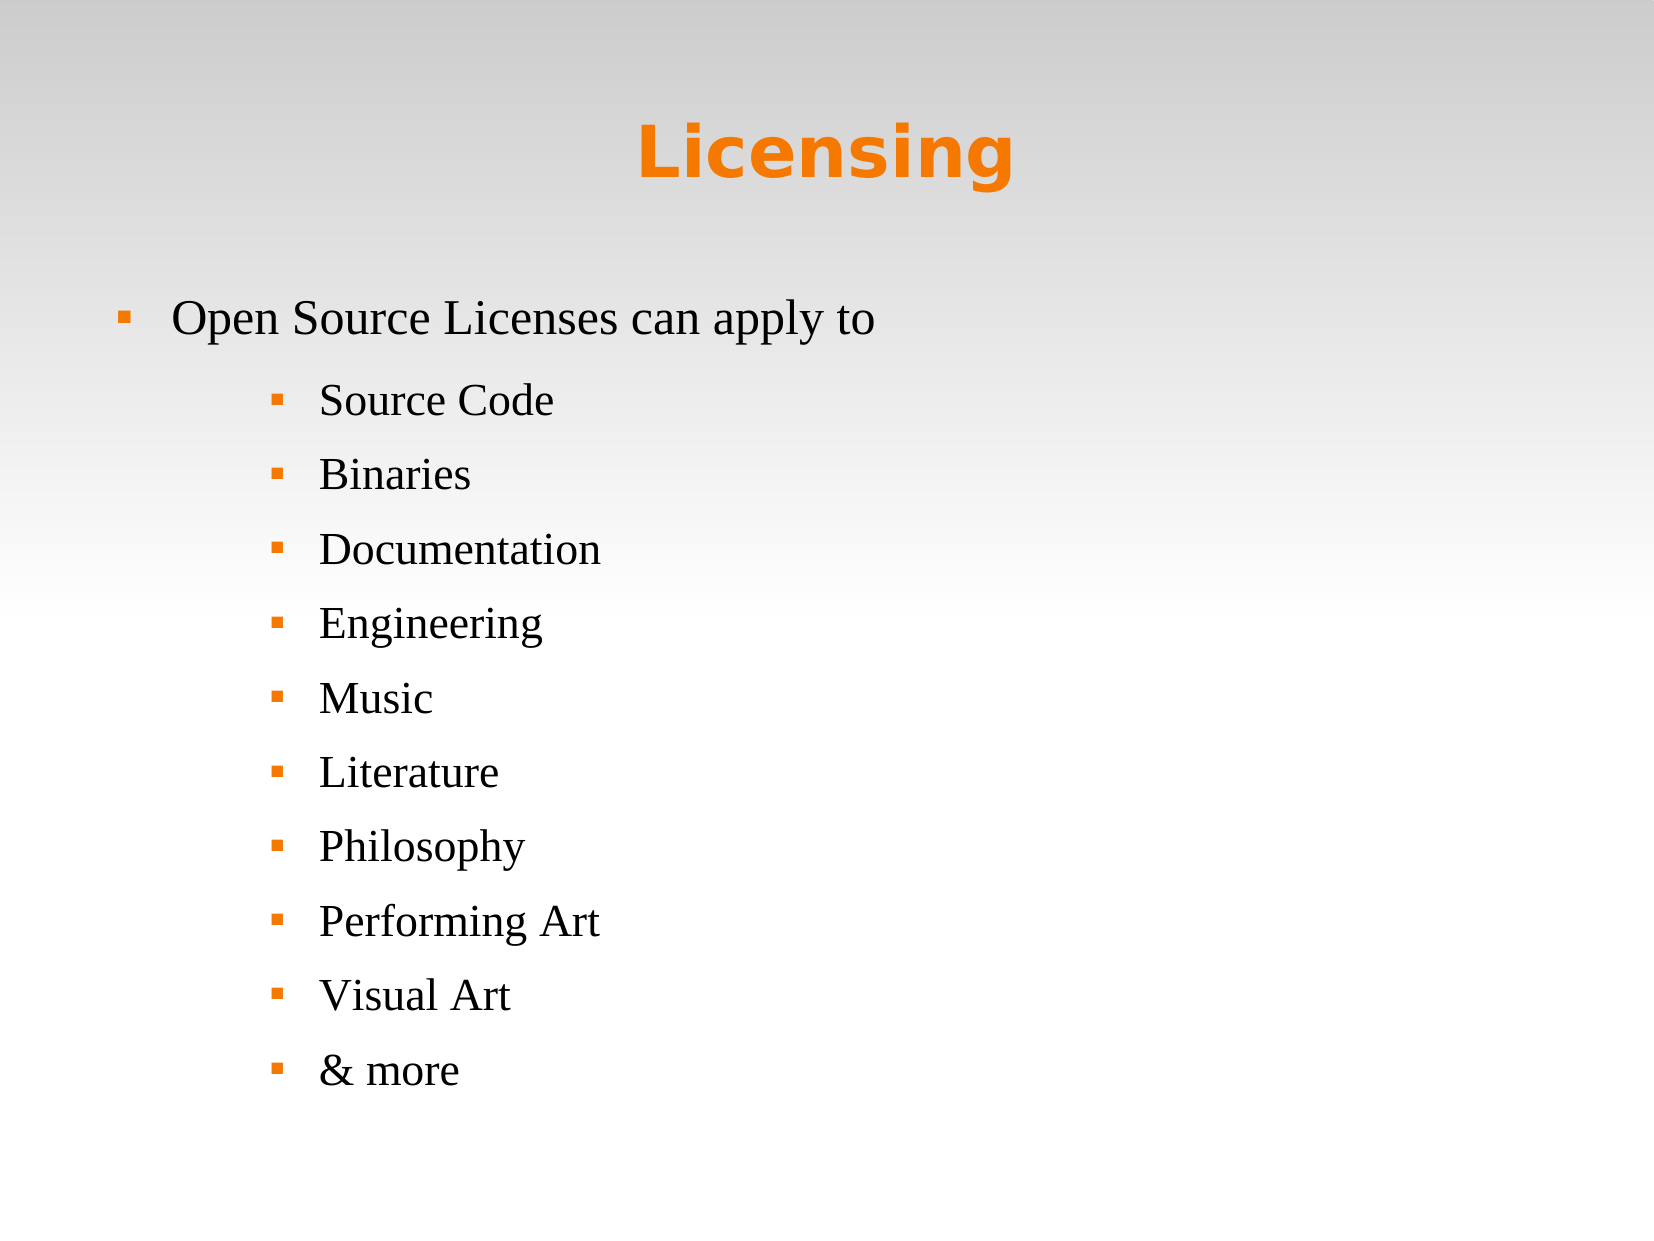

# Licensing
Open Source Licenses can apply to
Source Code
Binaries
Documentation
Engineering
Music
Literature
Philosophy
Performing Art
Visual Art
& more